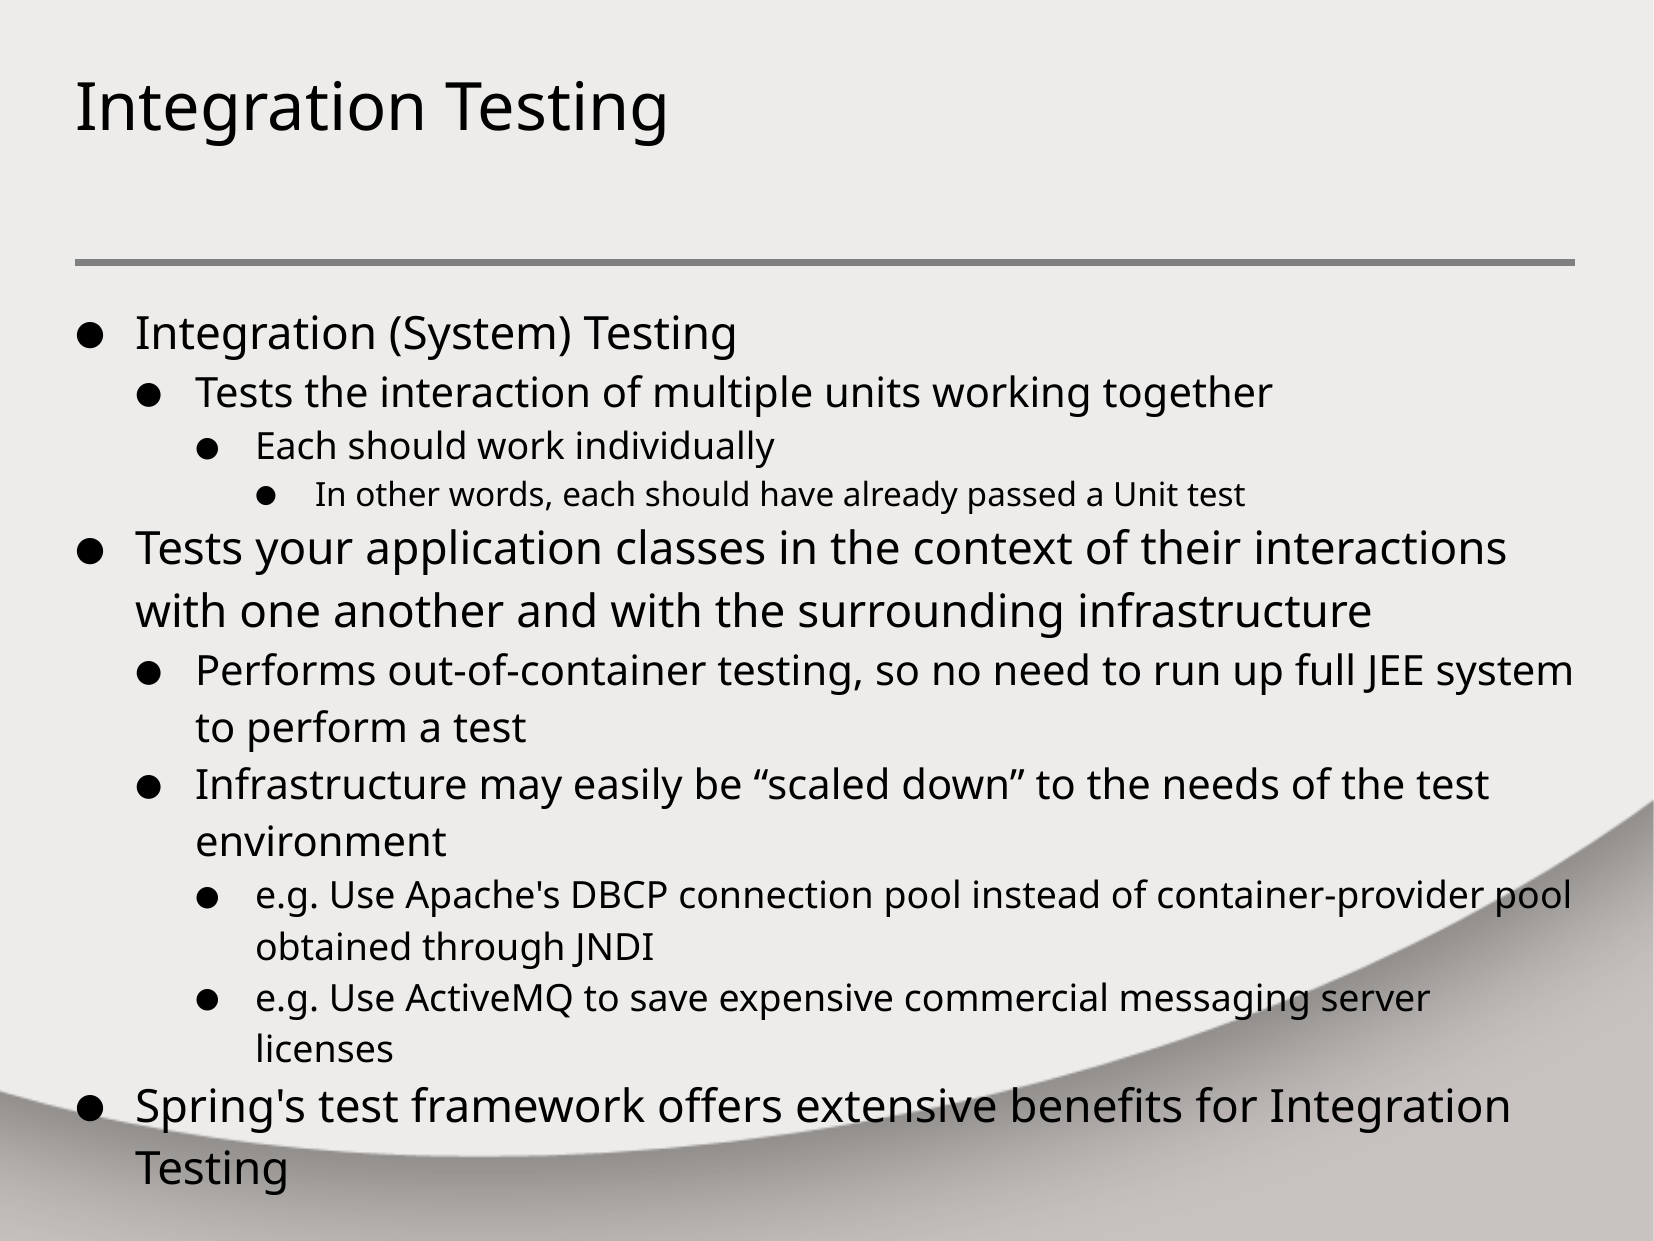

Integration Testing
# Integration (System) Testing
Tests the interaction of multiple units working together
Each should work individually
In other words, each should have already passed a Unit test
Tests your application classes in the context of their interactions with one another and with the surrounding infrastructure
Performs out-of-container testing, so no need to run up full JEE system to perform a test
Infrastructure may easily be “scaled down” to the needs of the test environment
e.g. Use Apache's DBCP connection pool instead of container-provider pool obtained through JNDI
e.g. Use ActiveMQ to save expensive commercial messaging server licenses
Spring's test framework offers extensive benefits for Integration Testing